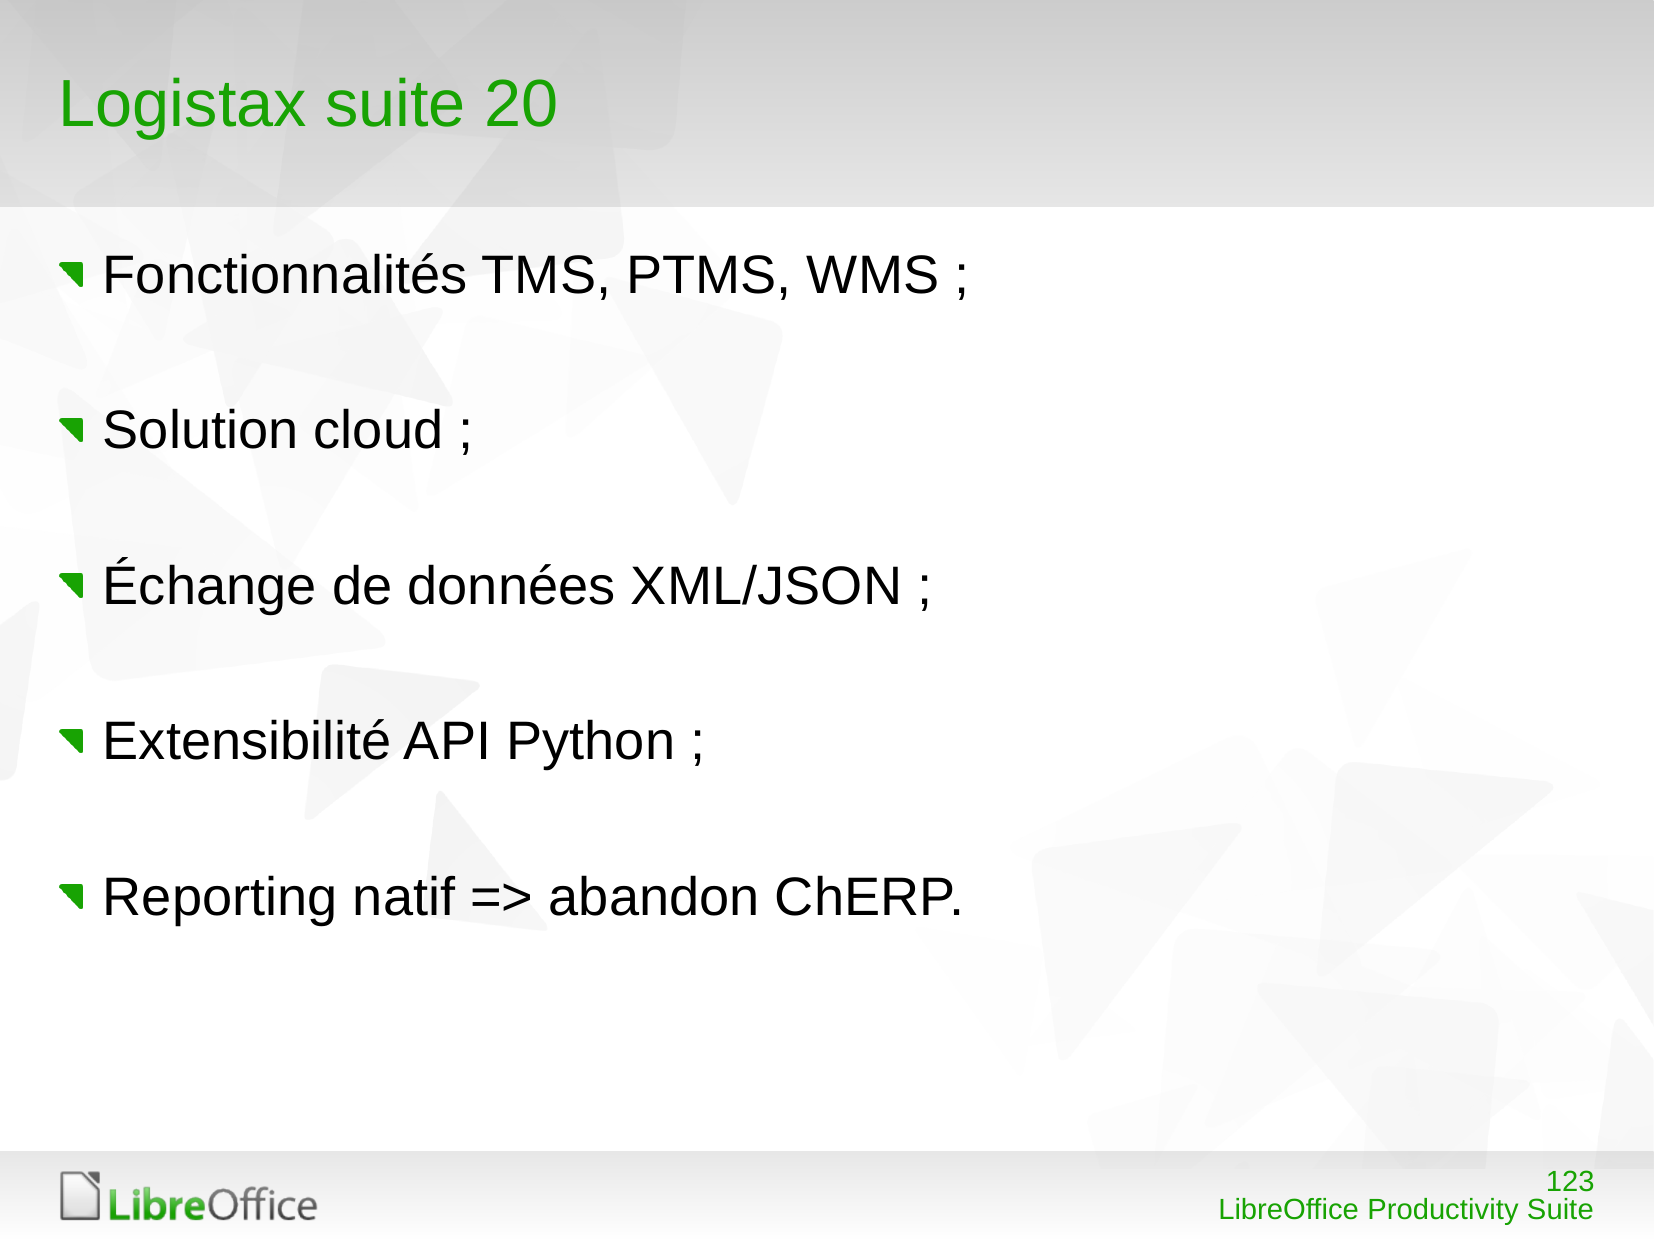

# Logistax suite 20
Fonctionnalités TMS, PTMS, WMS ;
Solution cloud ;
Échange de données XML/JSON ;
Extensibilité API Python ;
Reporting natif => abandon ChERP.
123
LibreOffice Productivity Suite